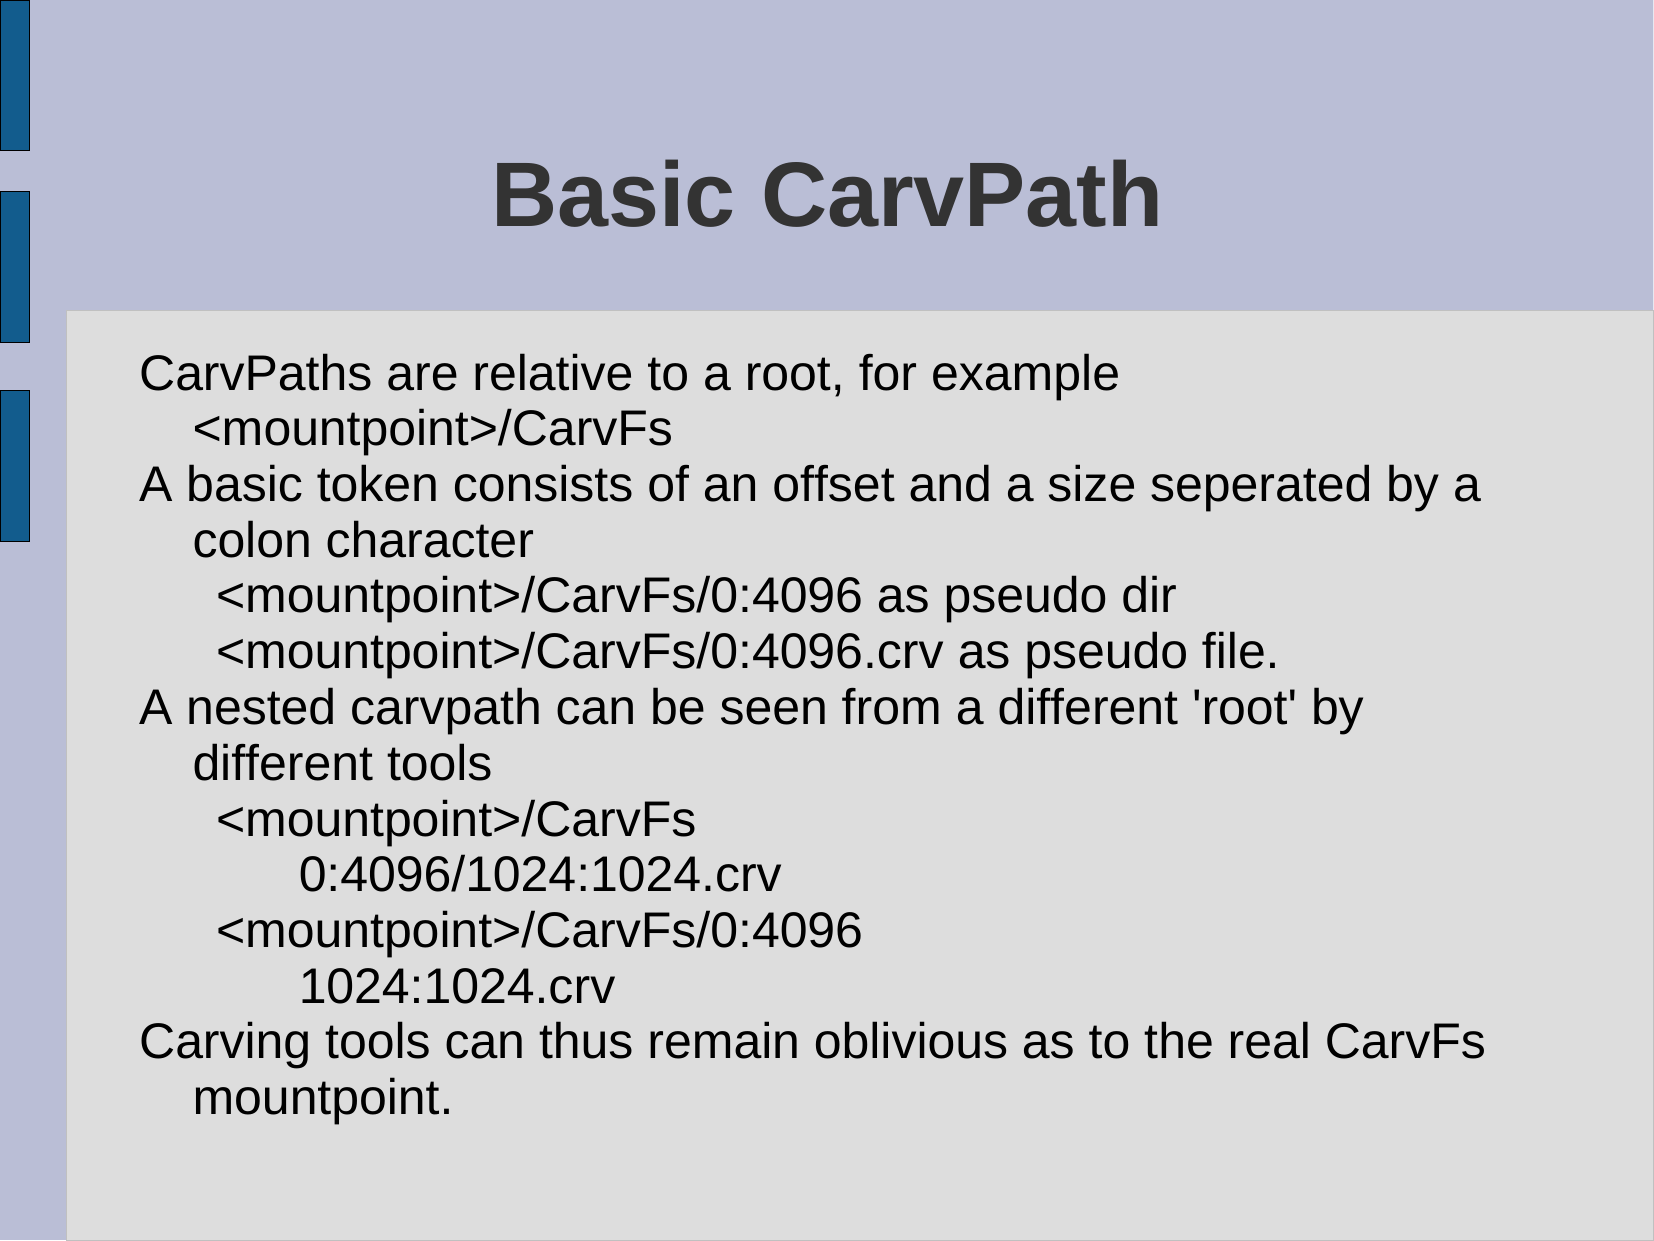

# Basic CarvPath
CarvPaths are relative to a root, for example <mountpoint>/CarvFs
A basic token consists of an offset and a size seperated by a colon character
<mountpoint>/CarvFs/0:4096 as pseudo dir
<mountpoint>/CarvFs/0:4096.crv as pseudo file.
A nested carvpath can be seen from a different 'root' by different tools
<mountpoint>/CarvFs
0:4096/1024:1024.crv
<mountpoint>/CarvFs/0:4096
1024:1024.crv
Carving tools can thus remain oblivious as to the real CarvFs mountpoint.